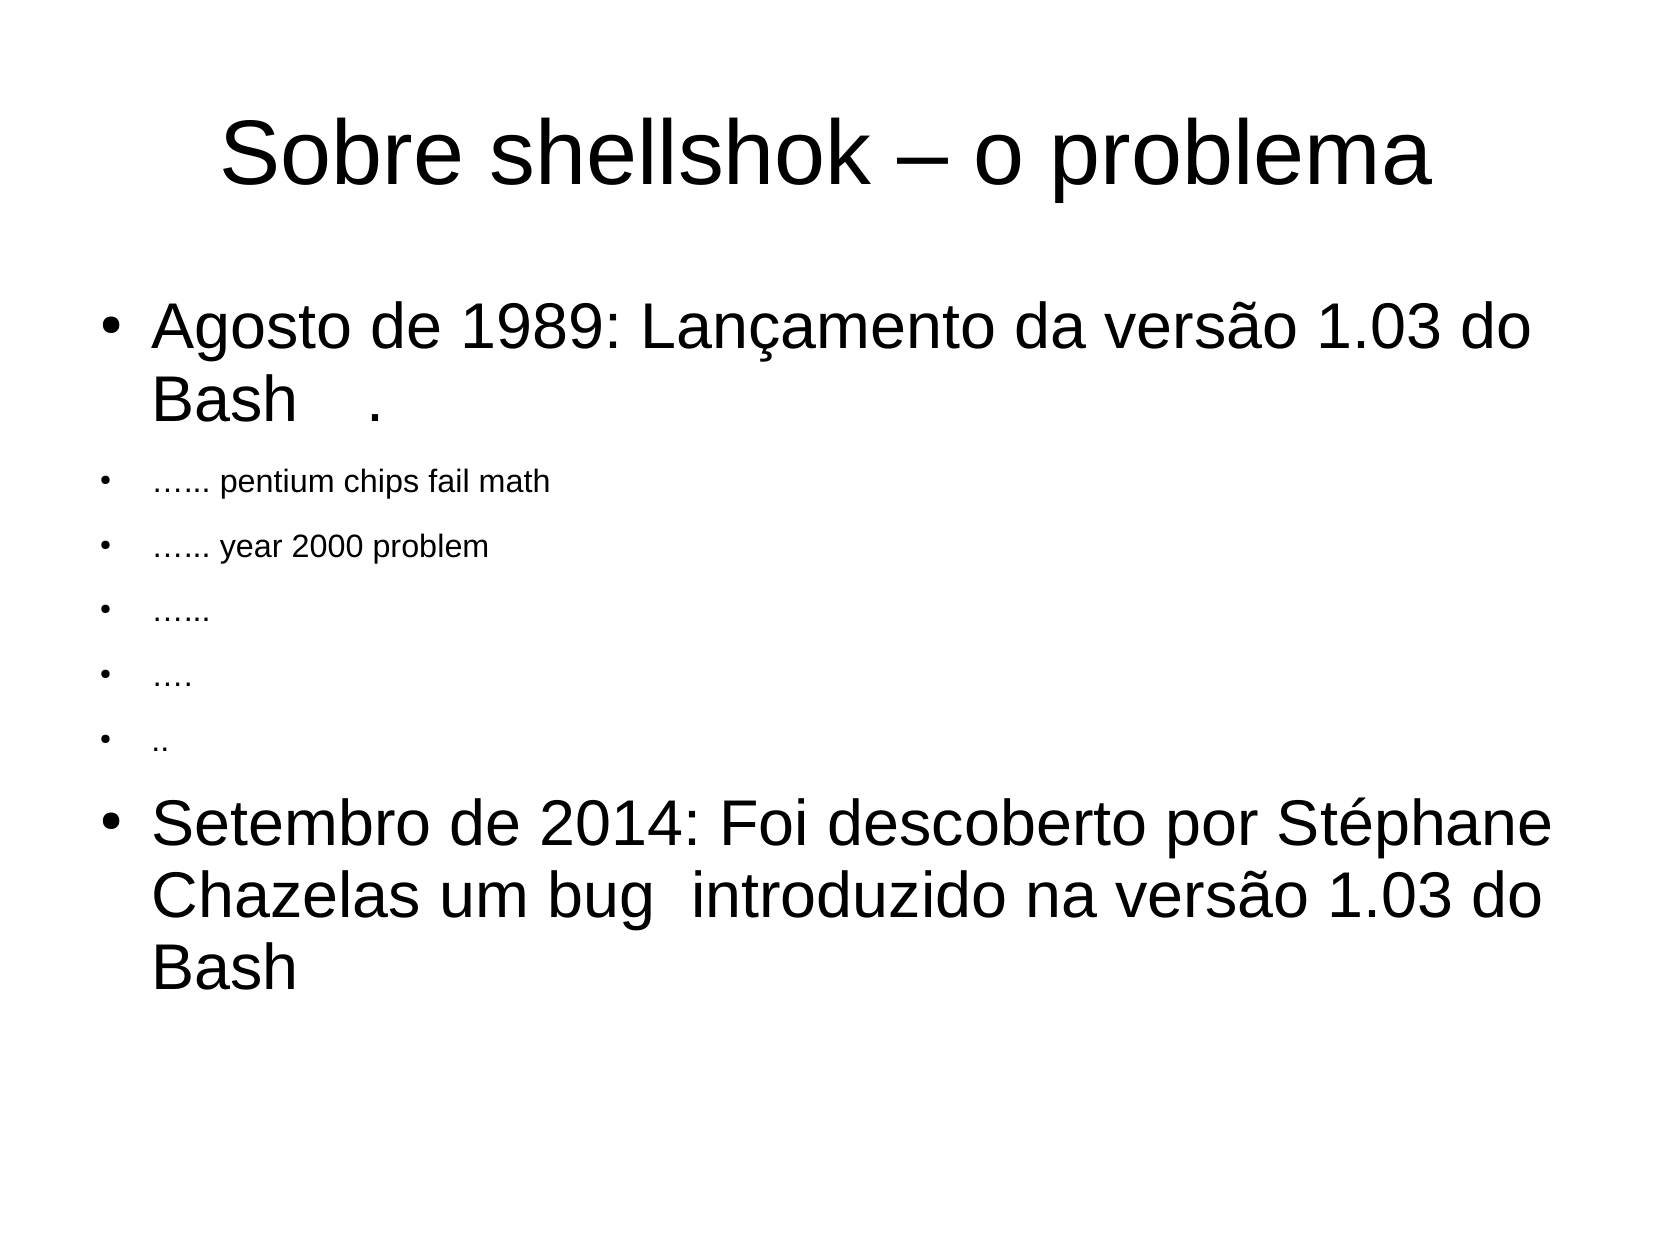

# Sobre shellshok – o problema
Agosto de 1989: Lançamento da versão 1.03 do Bash	.
…... pentium chips fail math
…... year 2000 problem
…...
….
..
Setembro de 2014: Foi descoberto por Stéphane Chazelas um bug introduzido na versão 1.03 do Bash